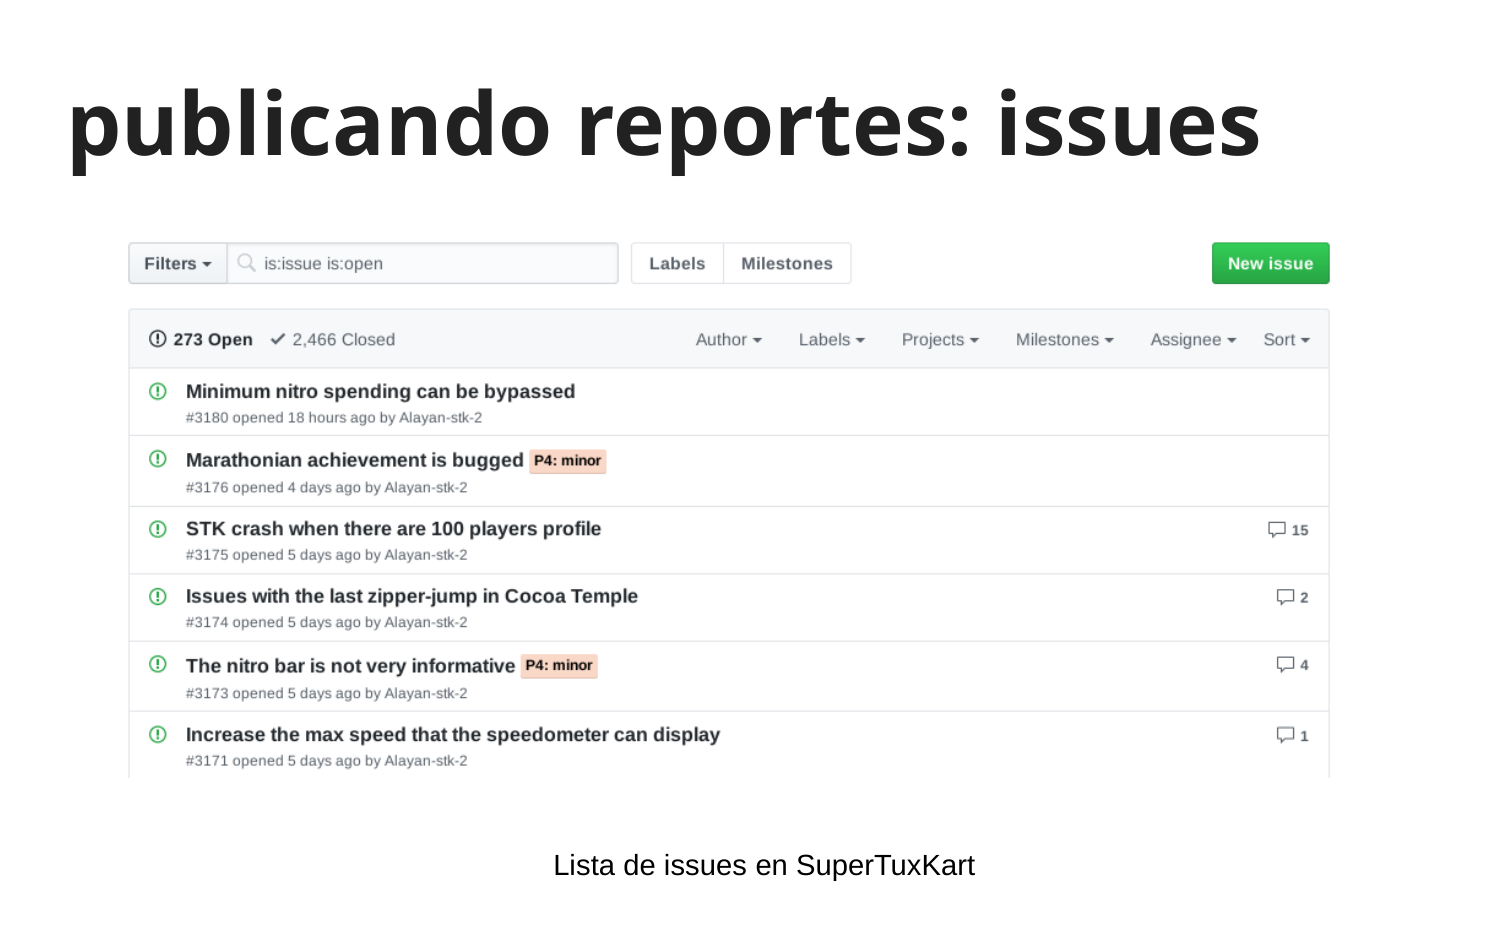

# publicando reportes: issues
Lista de issues en SuperTuxKart